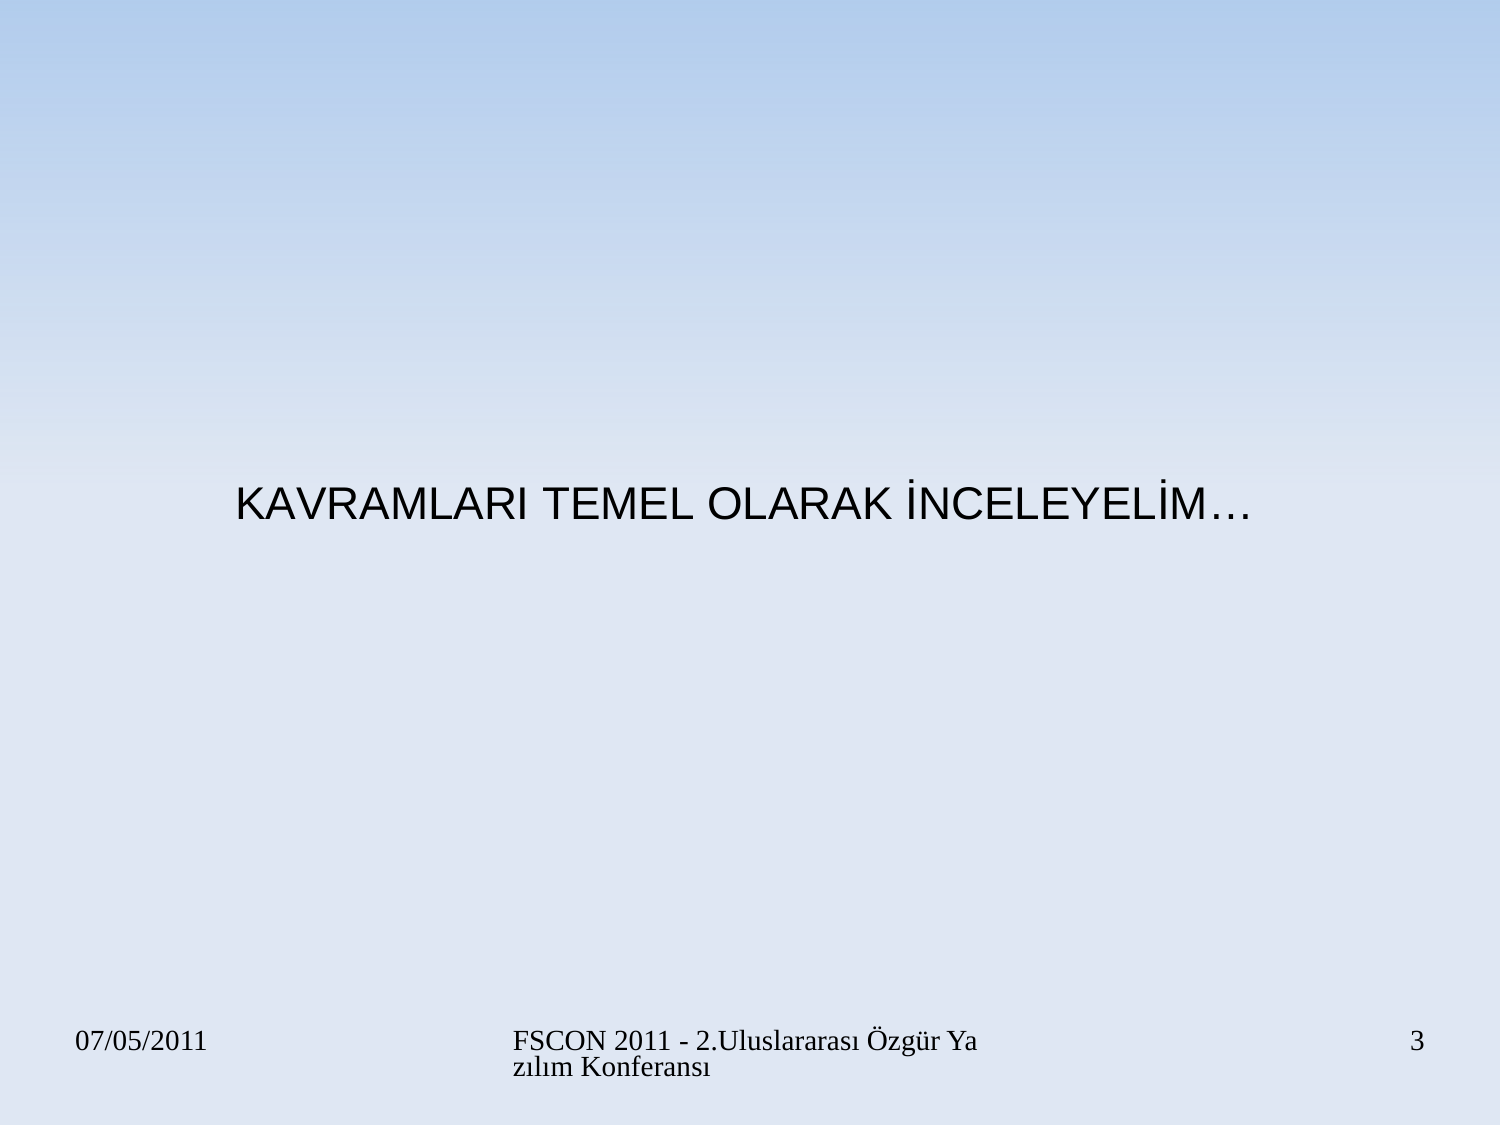

KAVRAMLARI TEMEL OLARAK İNCELEYELİM…
07/05/2011
FSCON 2011 - 2.Uluslararası Özgür Yazılım Konferansı
3